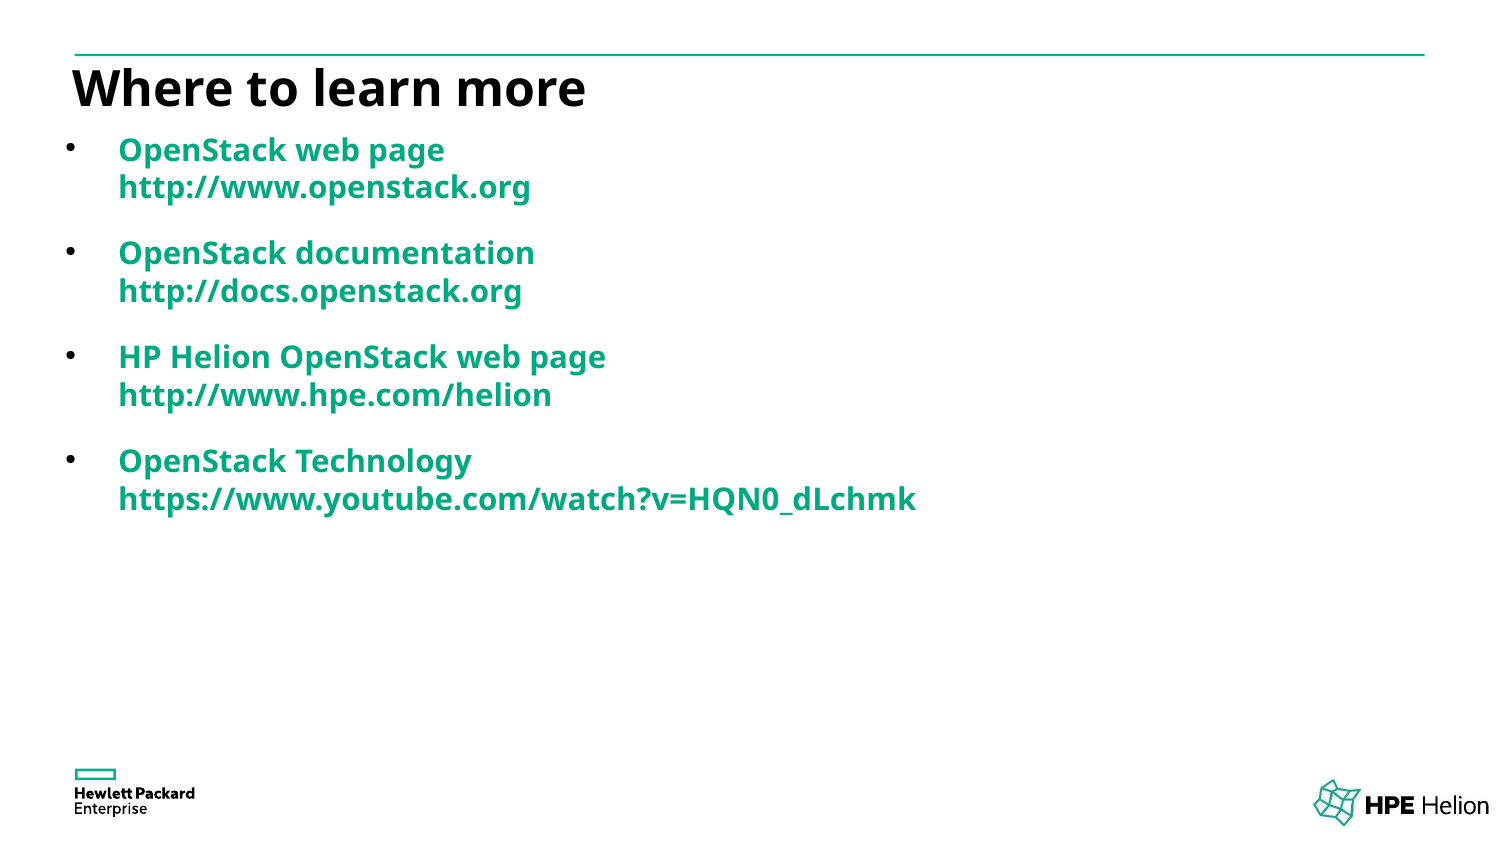

# Where to learn more
OpenStack web page
http://www.openstack.org
OpenStack documentation
http://docs.openstack.org
HP Helion OpenStack web page
http://www.hpe.com/helion
OpenStack Technology
https://www.youtube.com/watch?v=HQN0_dLchmk